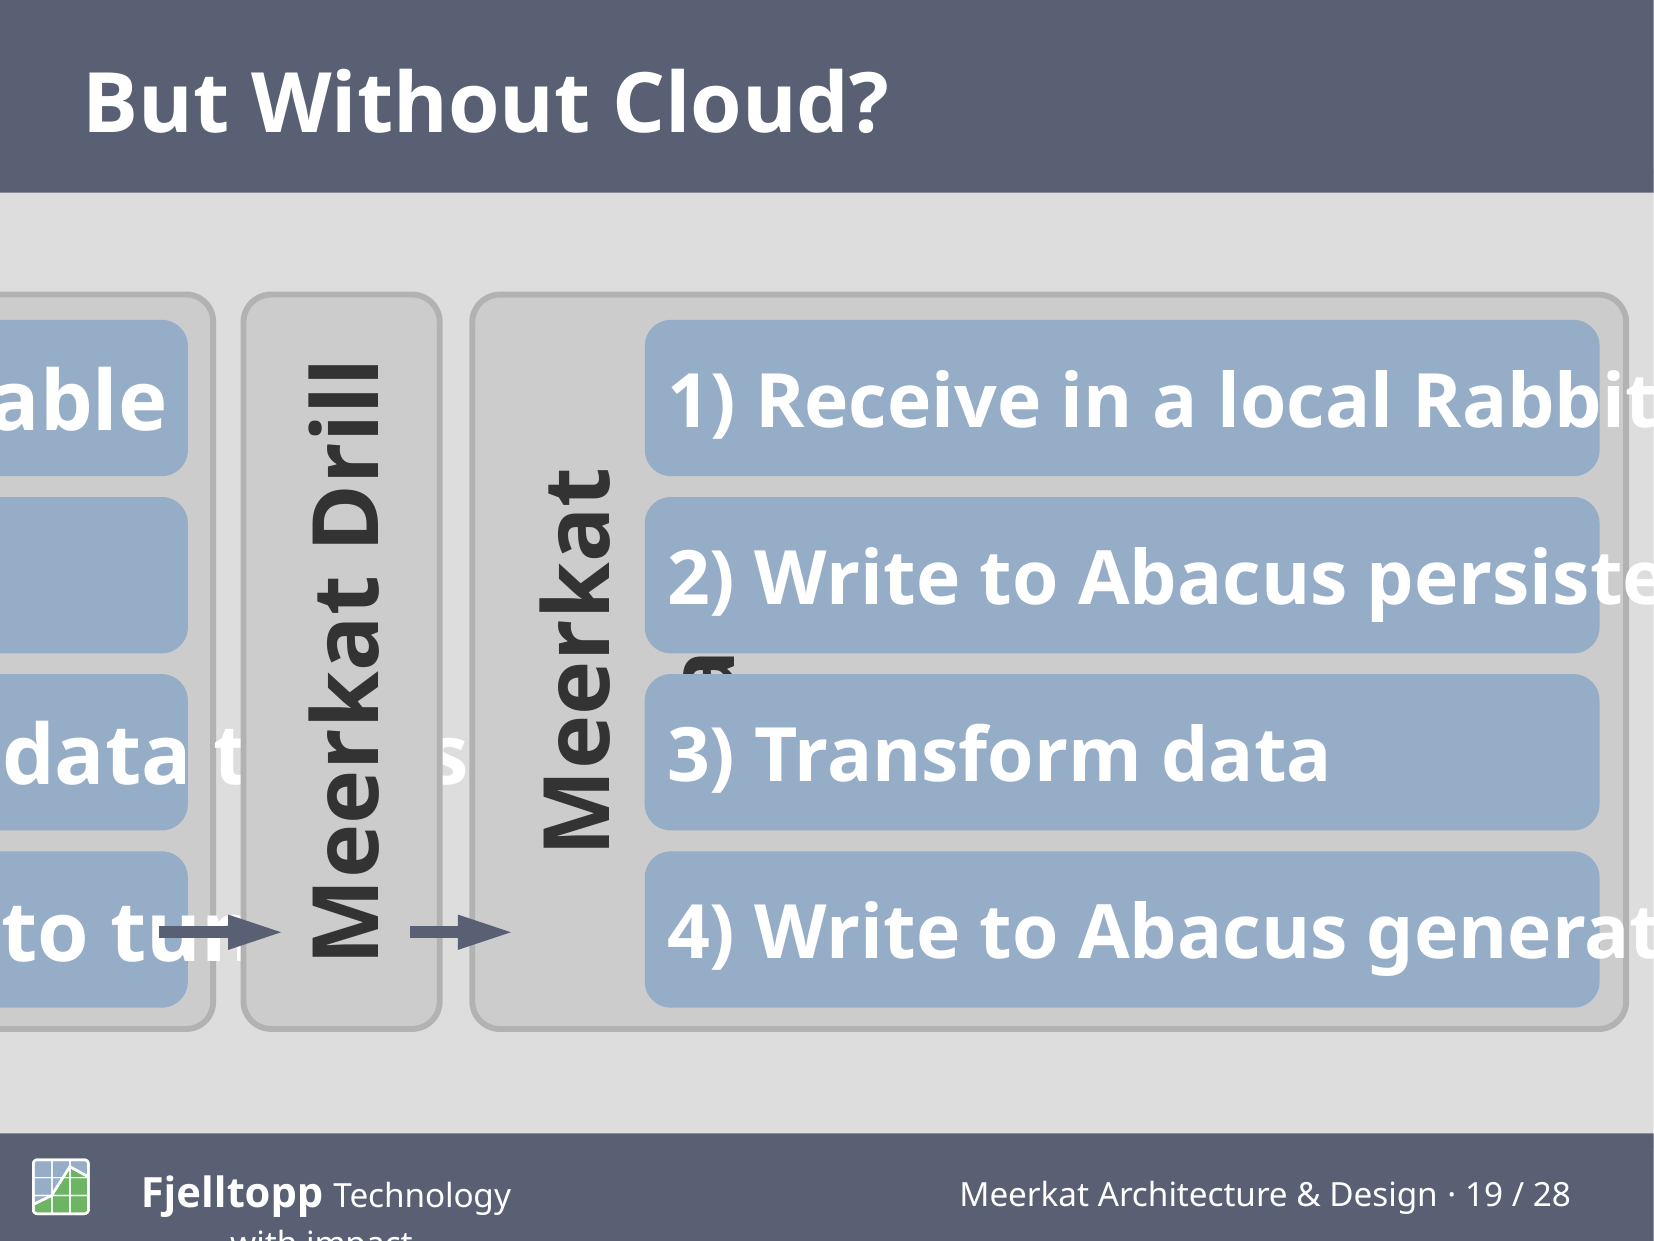

# But Without Cloud?
1) Write to raw data table
1) Receive in a local Rabbit MQ
2) Process data
2) Write to Abacus persistent DB
Meerkat Abacus
Meerkat Nest
Meerkat Drill
3) Write to processed data tables
3) Transform data
3) Push submission into tunnel
4) Write to Abacus generated DB
19